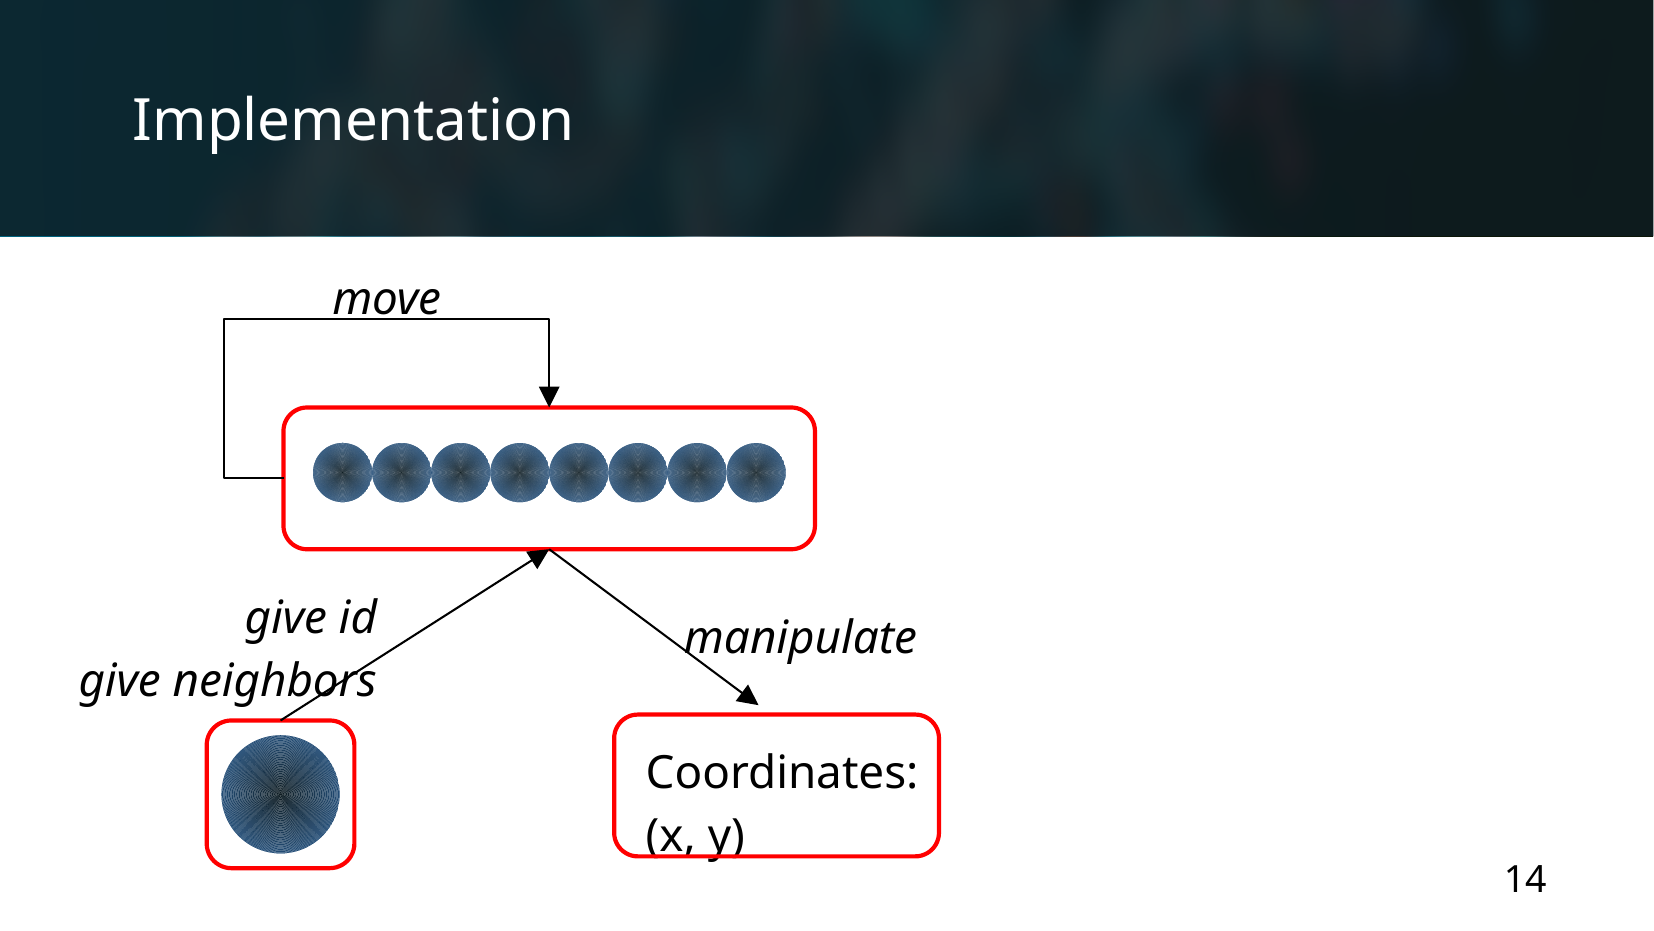

Implementation
move
give id
give neighbors
manipulate
Coordinates:
(x, y)